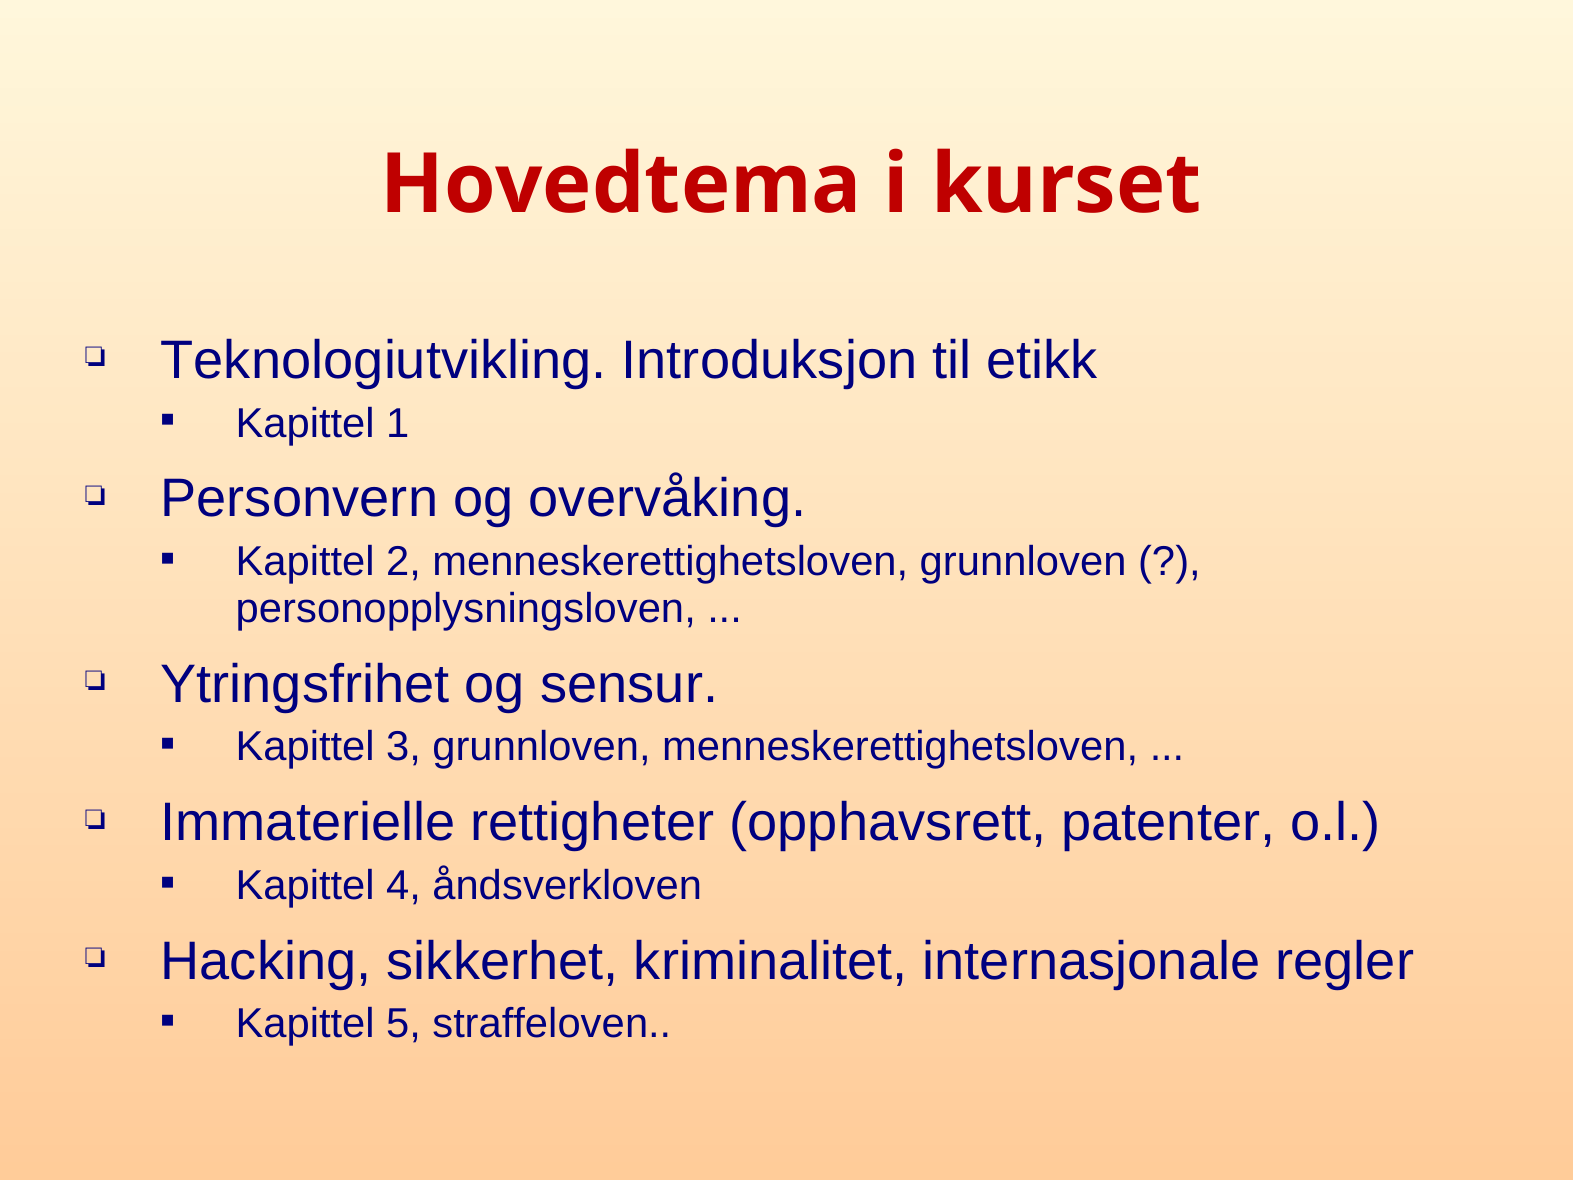

# Hovedtema i kurset
Teknologiutvikling. Introduksjon til etikk
Kapittel 1
Personvern og overvåking.
Kapittel 2, menneskerettighetsloven, grunnloven (?), personopplysningsloven, ...
Ytringsfrihet og sensur.
Kapittel 3, grunnloven, menneskerettighetsloven, ...
Immaterielle rettigheter (opphavsrett, patenter, o.l.)
Kapittel 4, åndsverkloven
Hacking, sikkerhet, kriminalitet, internasjonale regler
Kapittel 5, straffeloven..